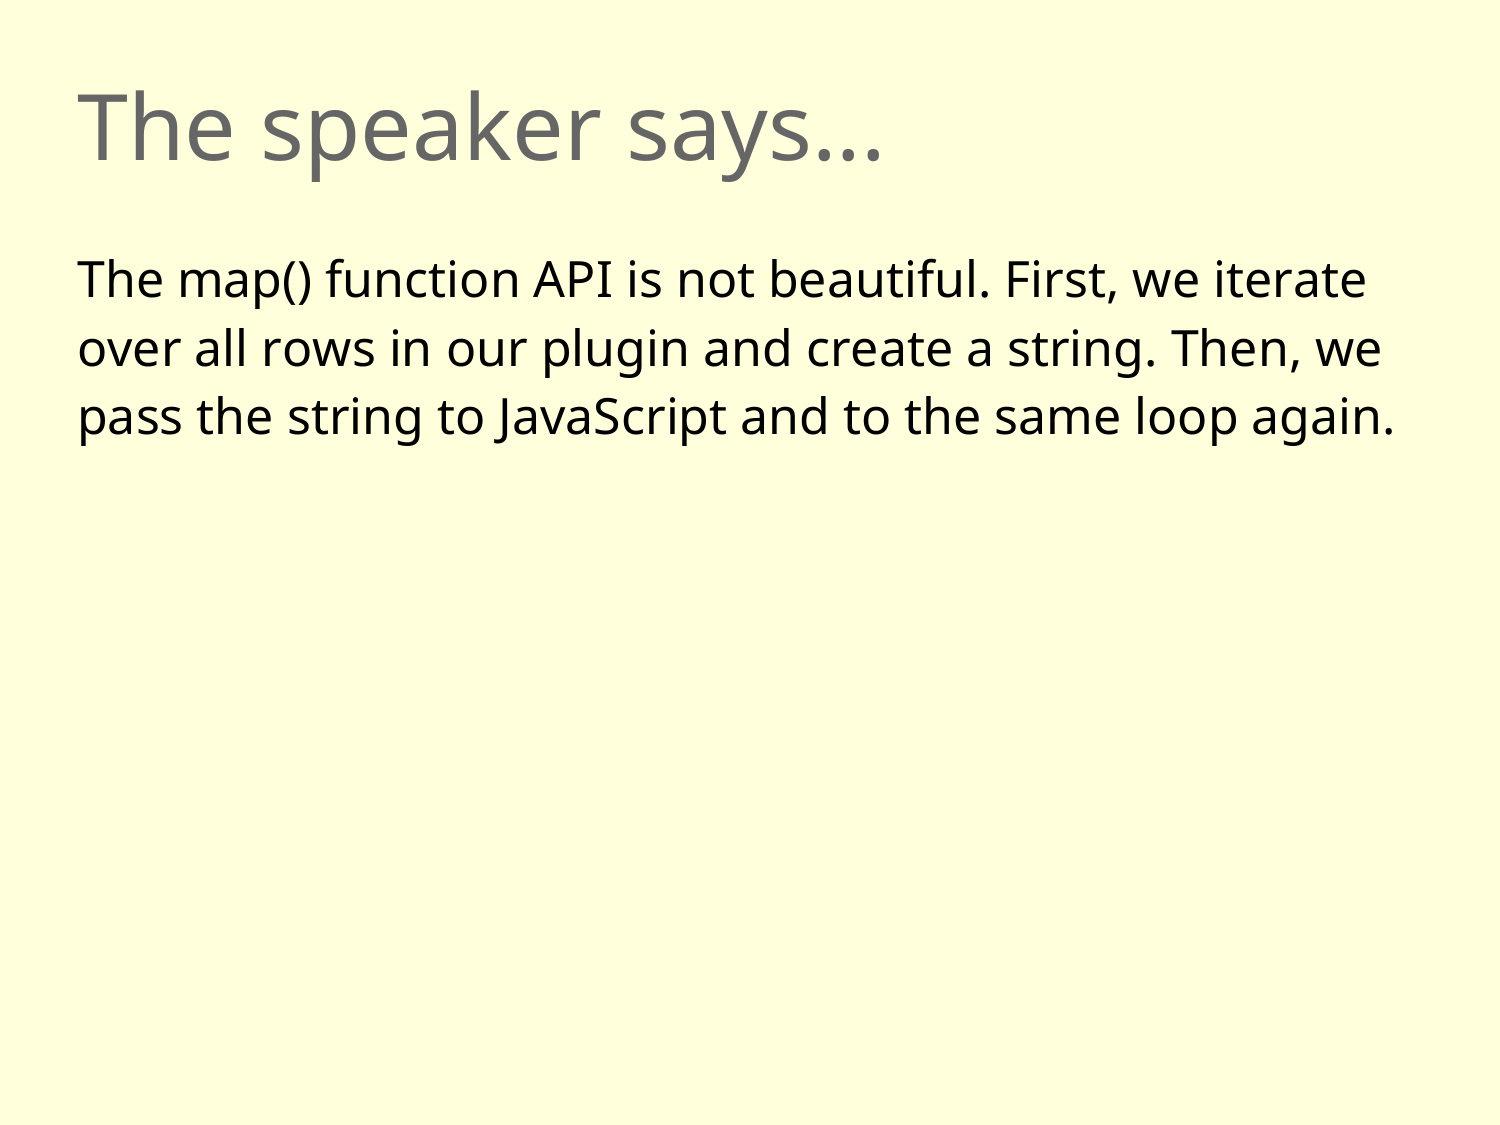

# The speaker says...
The map() function API is not beautiful. First, we iterate over all rows in our plugin and create a string. Then, we pass the string to JavaScript and to the same loop again.